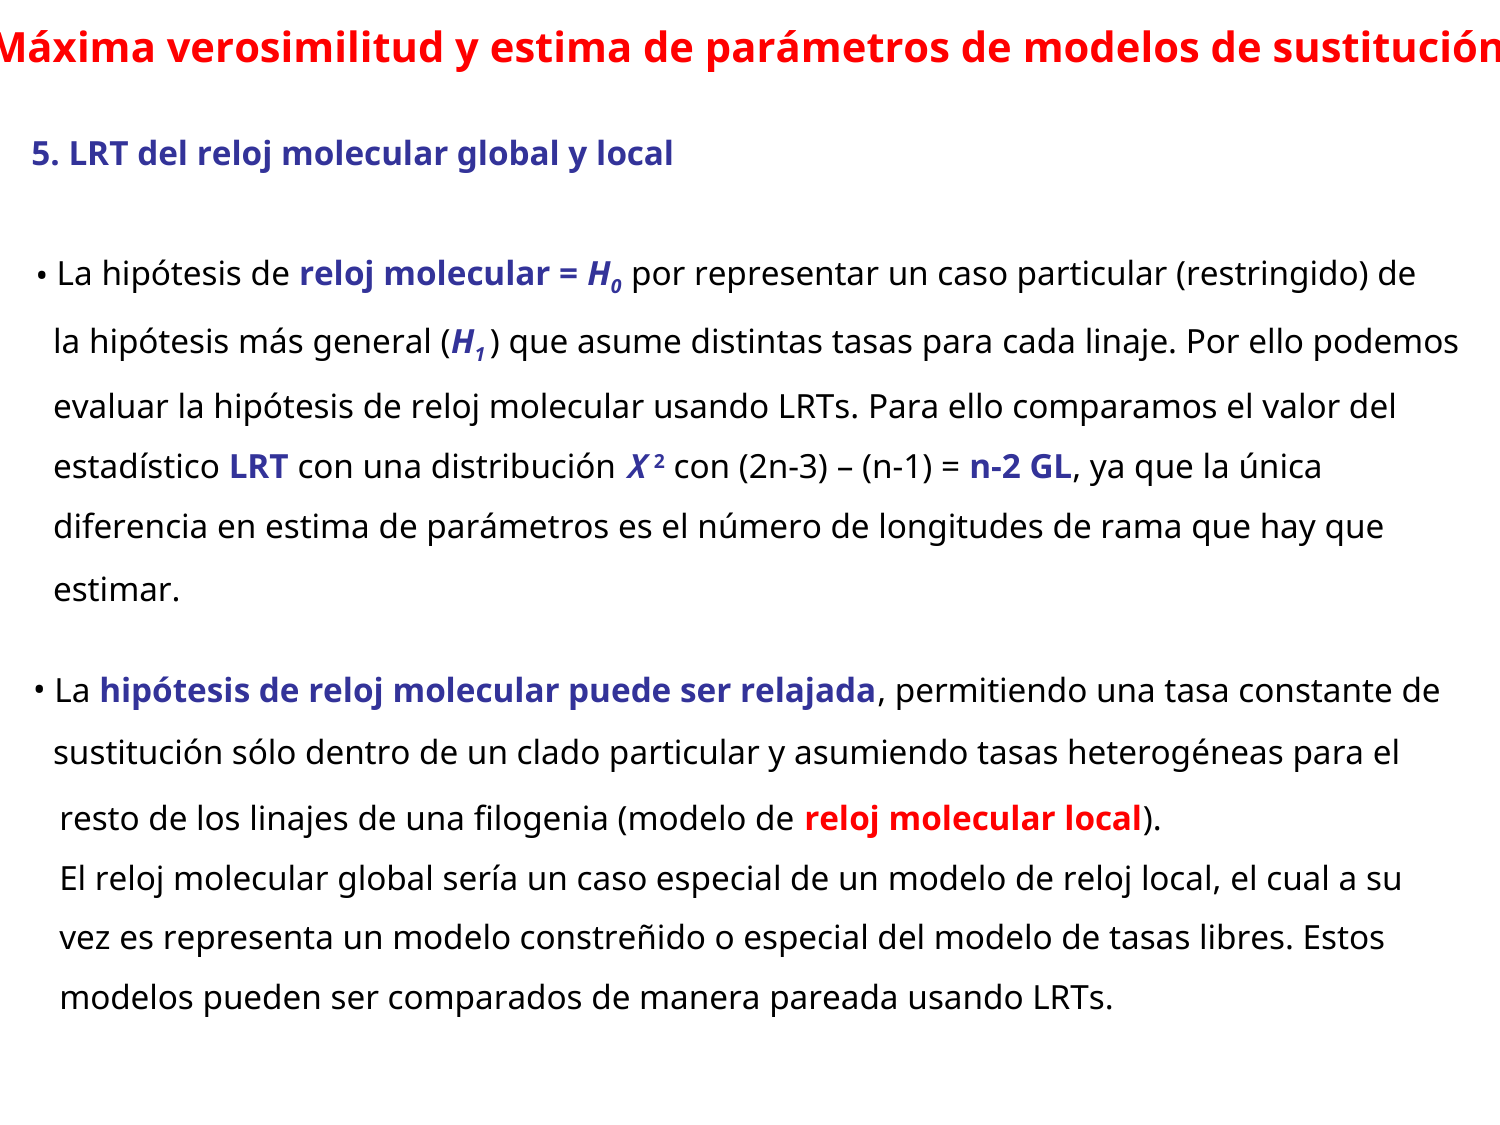

Máxima verosimilitud y estima de parámetros de modelos de sustitución
5. LRT del reloj molecular global y local
 La hipótesis de reloj molecular = H0 por representar un caso particular (restringido) de
 la hipótesis más general (H1 ) que asume distintas tasas para cada linaje. Por ello podemos
 evaluar la hipótesis de reloj molecular usando LRTs. Para ello comparamos el valor del
 estadístico LRT con una distribución Χ 2 con (2n-3) – (n-1) = n-2 GL, ya que la única
 diferencia en estima de parámetros es el número de longitudes de rama que hay que
 estimar.
 La hipótesis de reloj molecular puede ser relajada, permitiendo una tasa constante de
 sustitución sólo dentro de un clado particular y asumiendo tasas heterogéneas para el
 resto de los linajes de una filogenia (modelo de reloj molecular local).
 El reloj molecular global sería un caso especial de un modelo de reloj local, el cual a su
 vez es representa un modelo constreñido o especial del modelo de tasas libres. Estos
 modelos pueden ser comparados de manera pareada usando LRTs.